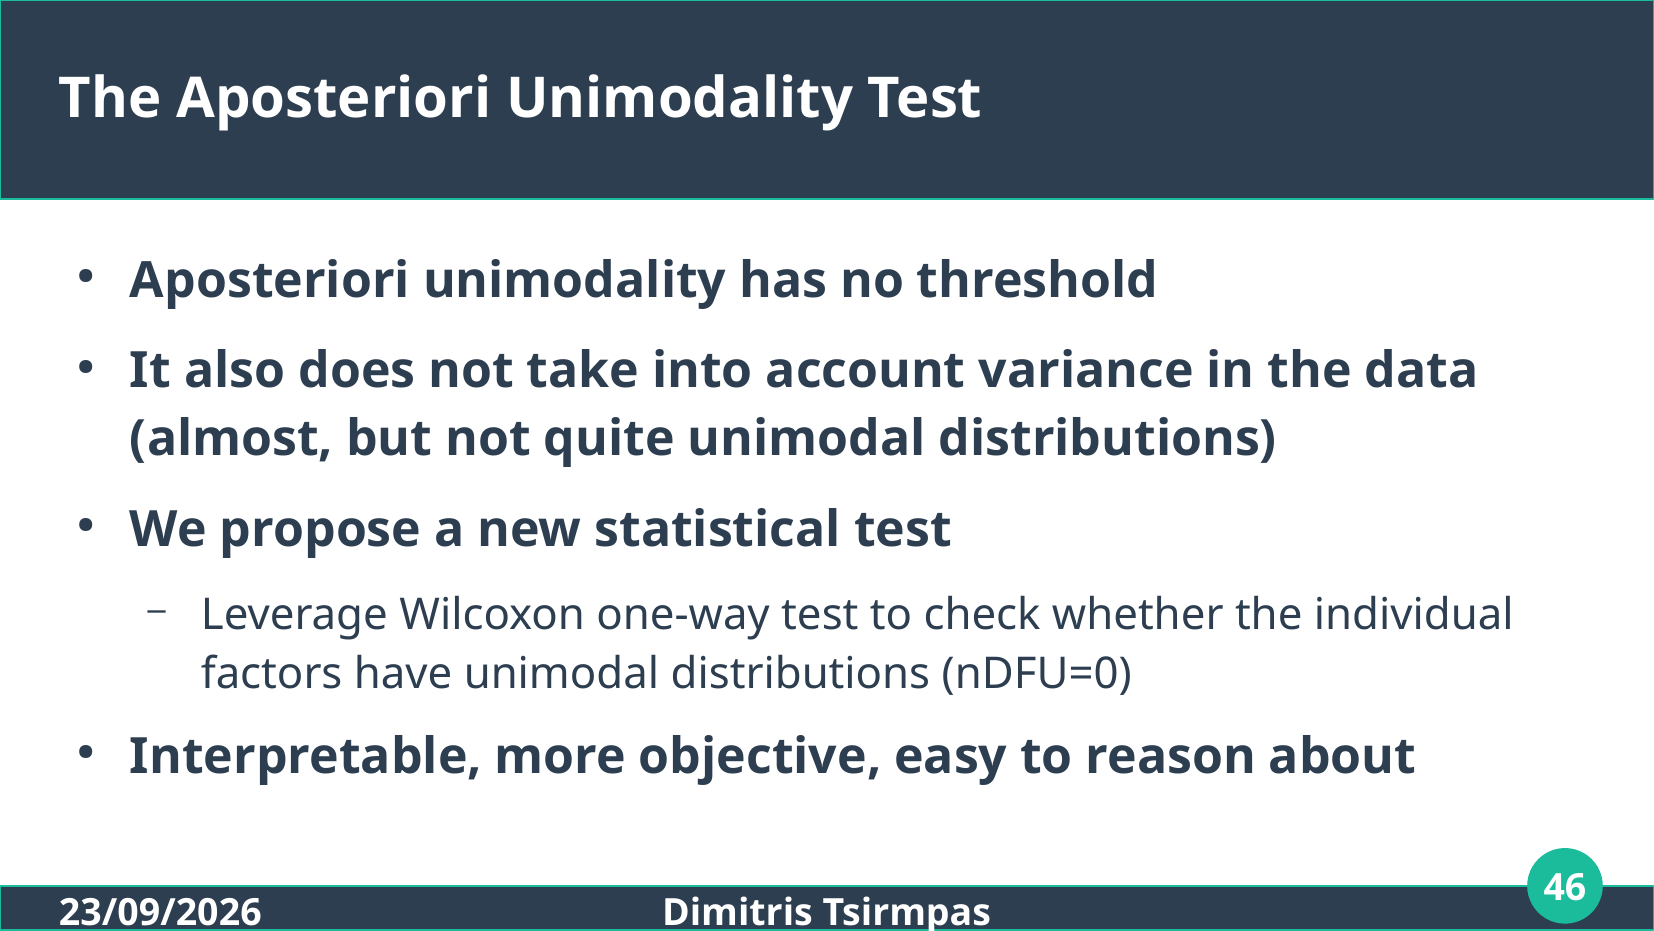

# The Aposteriori Unimodality Test
Aposteriori unimodality has no threshold
It also does not take into account variance in the data (almost, but not quite unimodal distributions)
We propose a new statistical test
Leverage Wilcoxon one-way test to check whether the individual factors have unimodal distributions (nDFU=0)
Interpretable, more objective, easy to reason about
46
Dimitris Tsirmpas